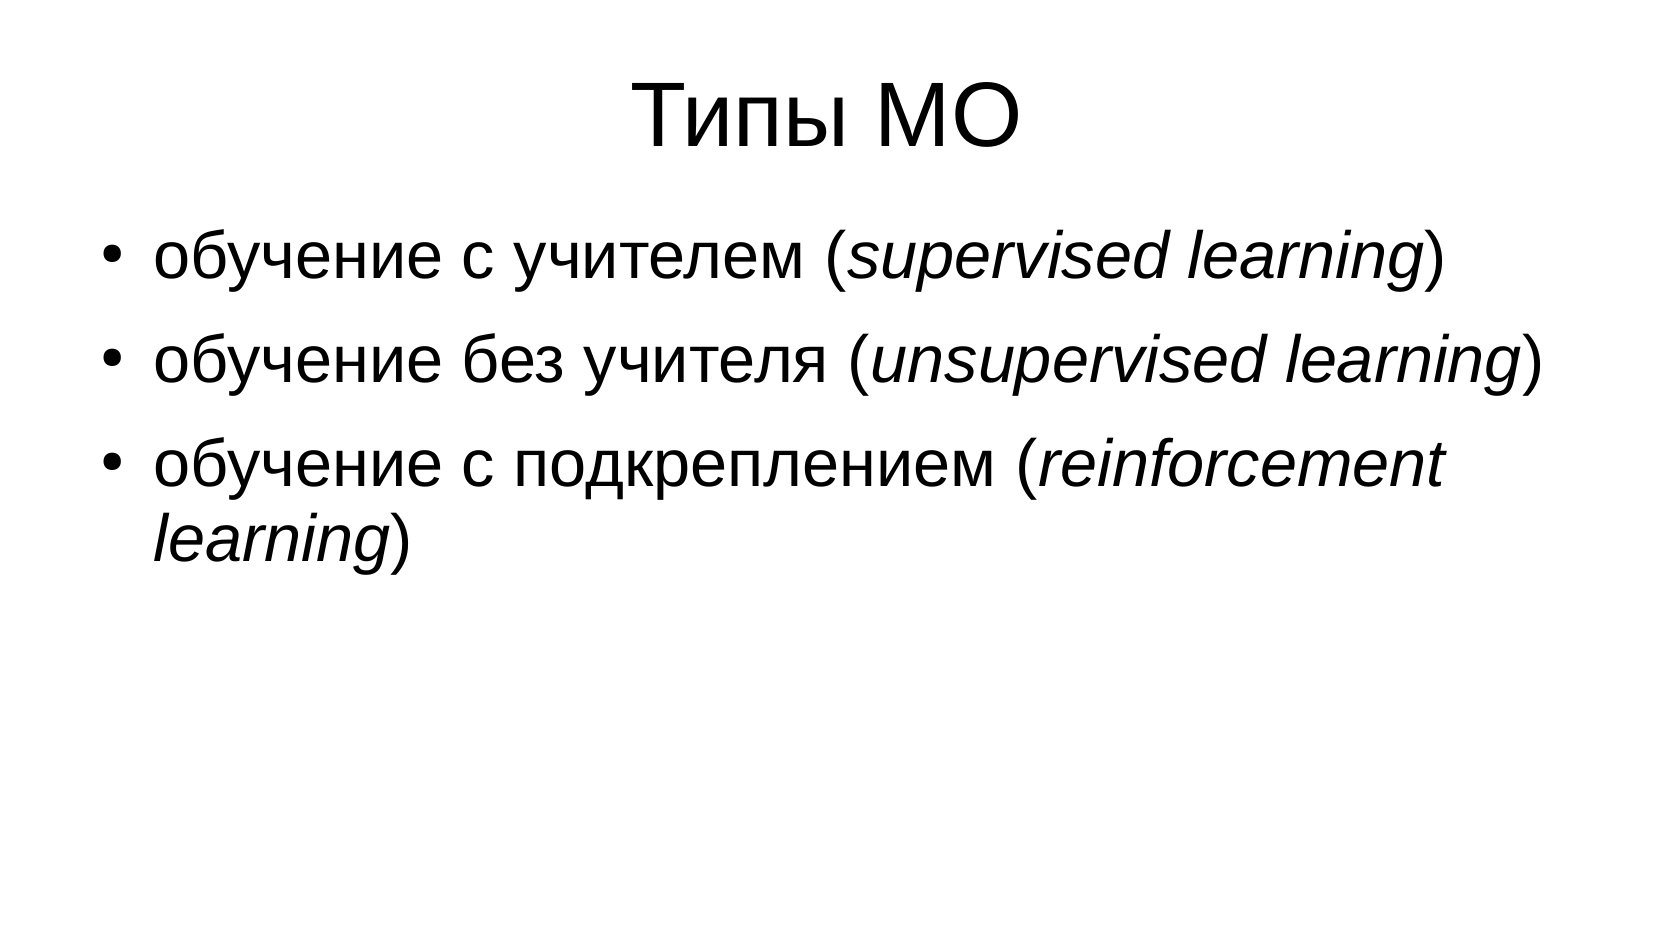

# Типы МО
обучение с учителем (supervised learning)
обучение без учителя (unsupervised learning)
обучение с подкреплением (reinforcement learning)